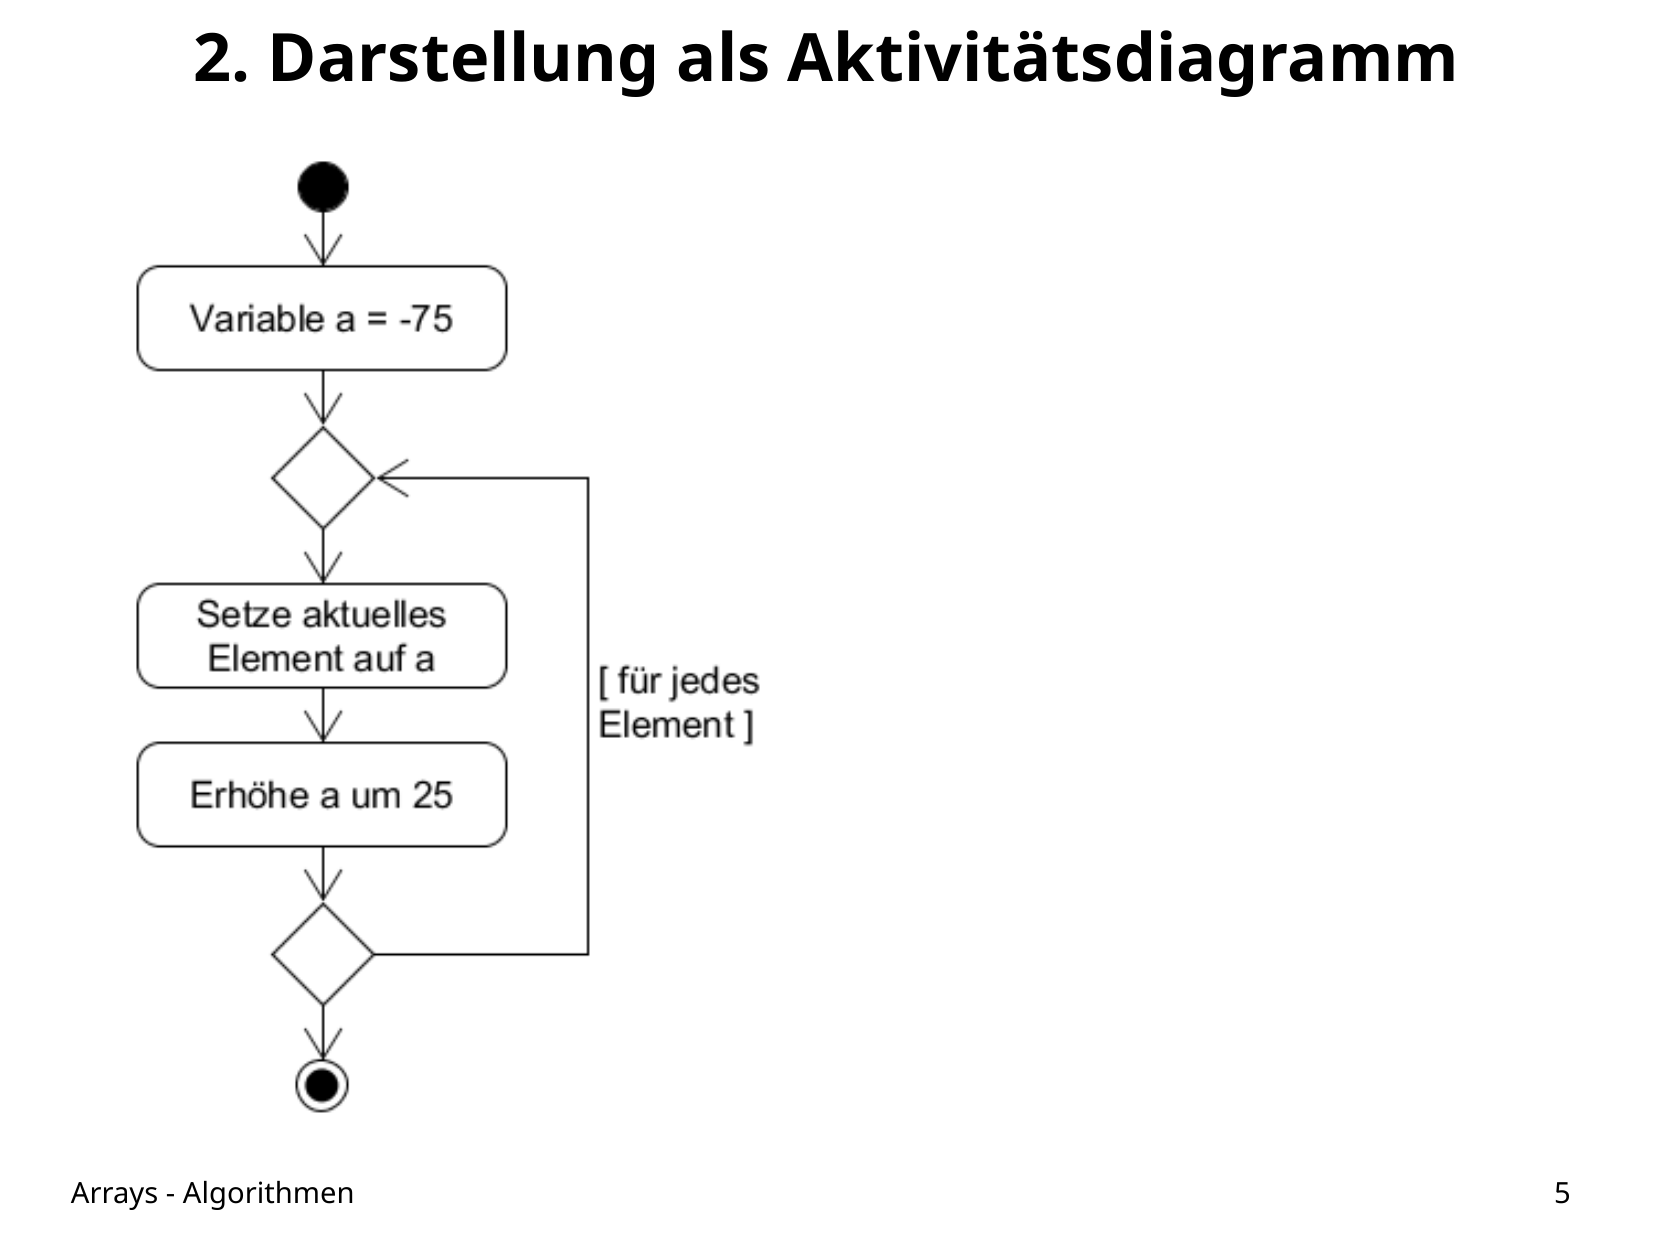

# 2. Darstellung als Aktivitätsdiagramm
Arrays - Algorithmen
5